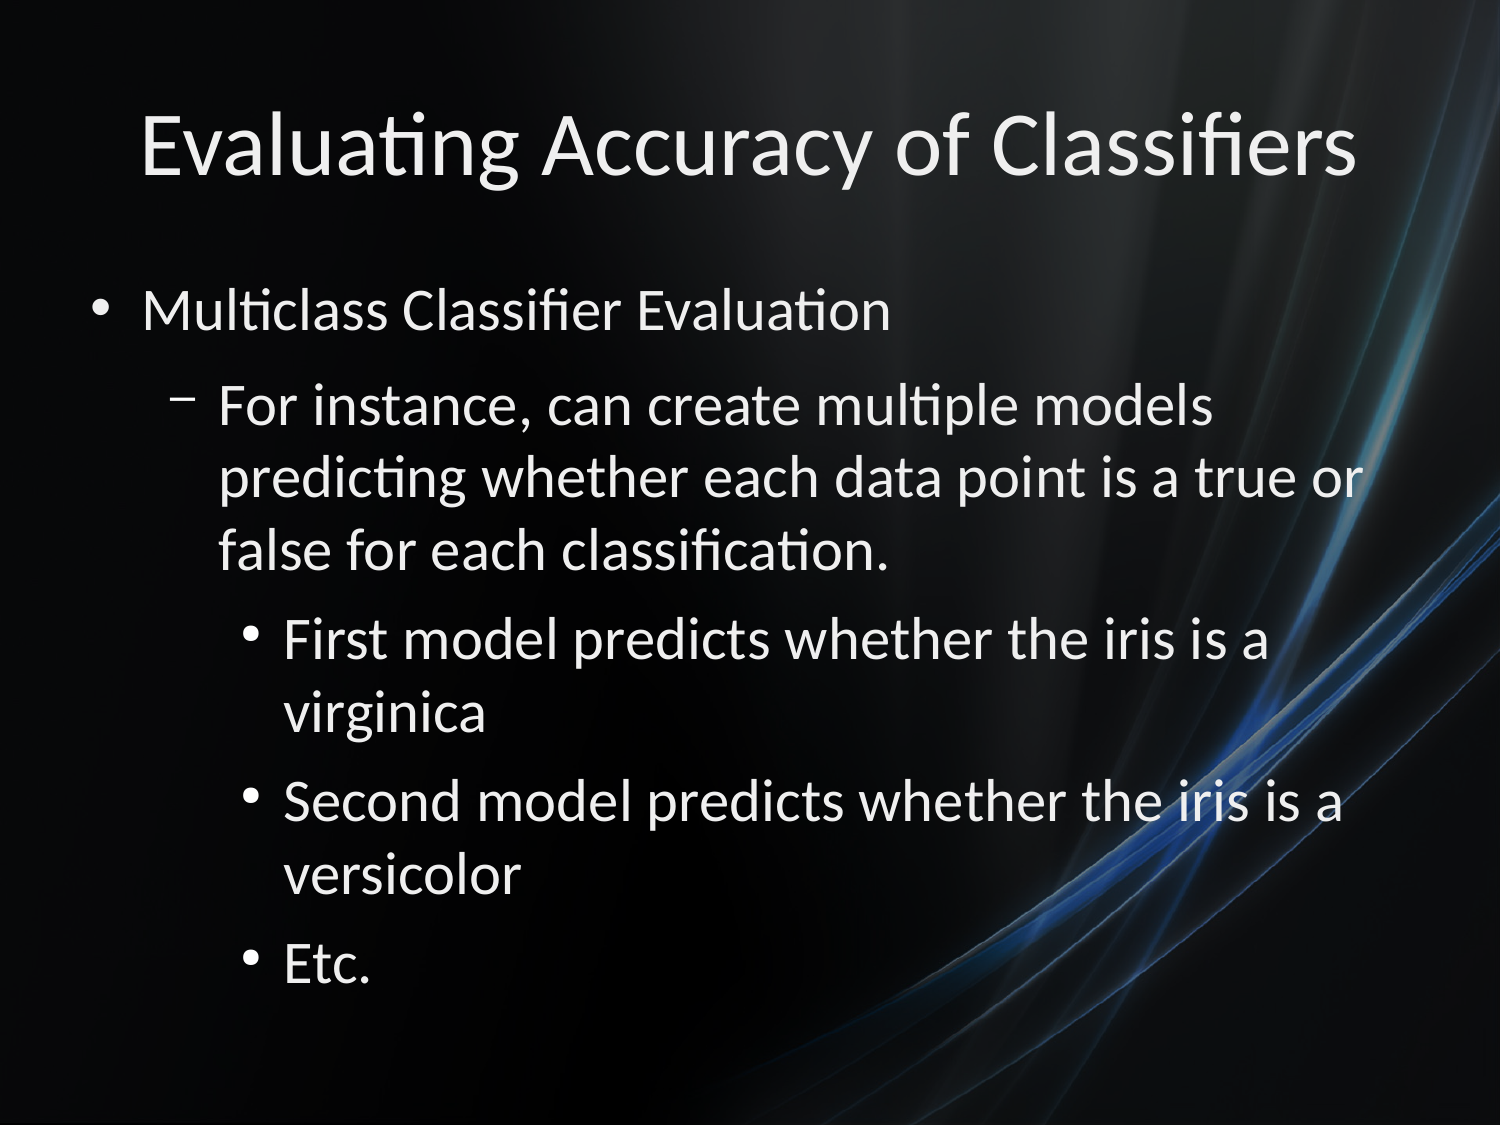

# Evaluating Accuracy of Classifiers
Multiclass Classifier Evaluation
For instance, can create multiple models predicting whether each data point is a true or false for each classification.
First model predicts whether the iris is a virginica
Second model predicts whether the iris is a versicolor
Etc.